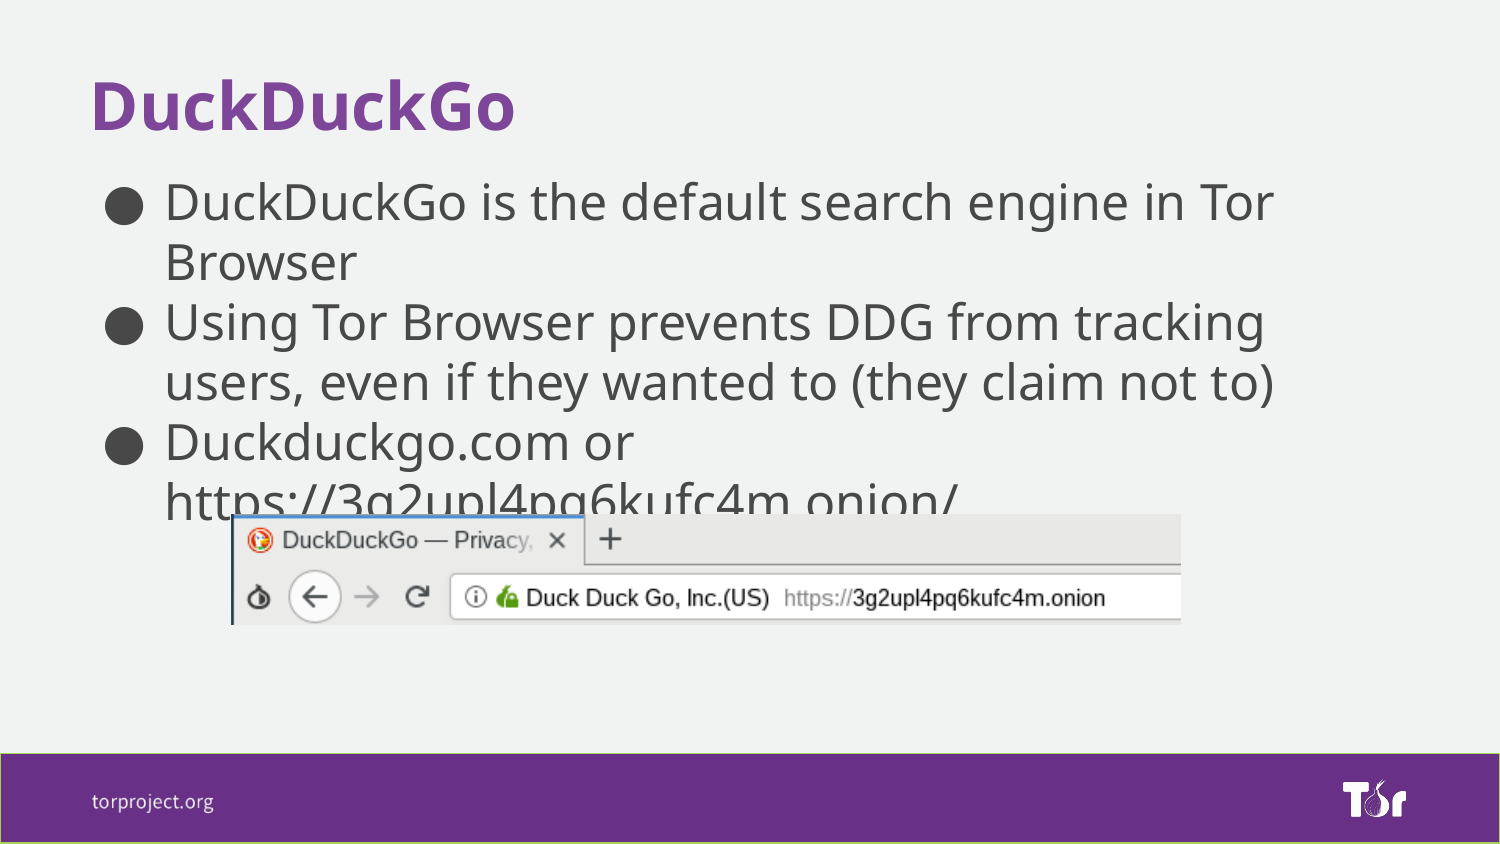

DuckDuckGo
DuckDuckGo is the default search engine in Tor Browser
Using Tor Browser prevents DDG from tracking users, even if they wanted to (they claim not to)
Duckduckgo.com or https://3g2upl4pq6kufc4m.onion/